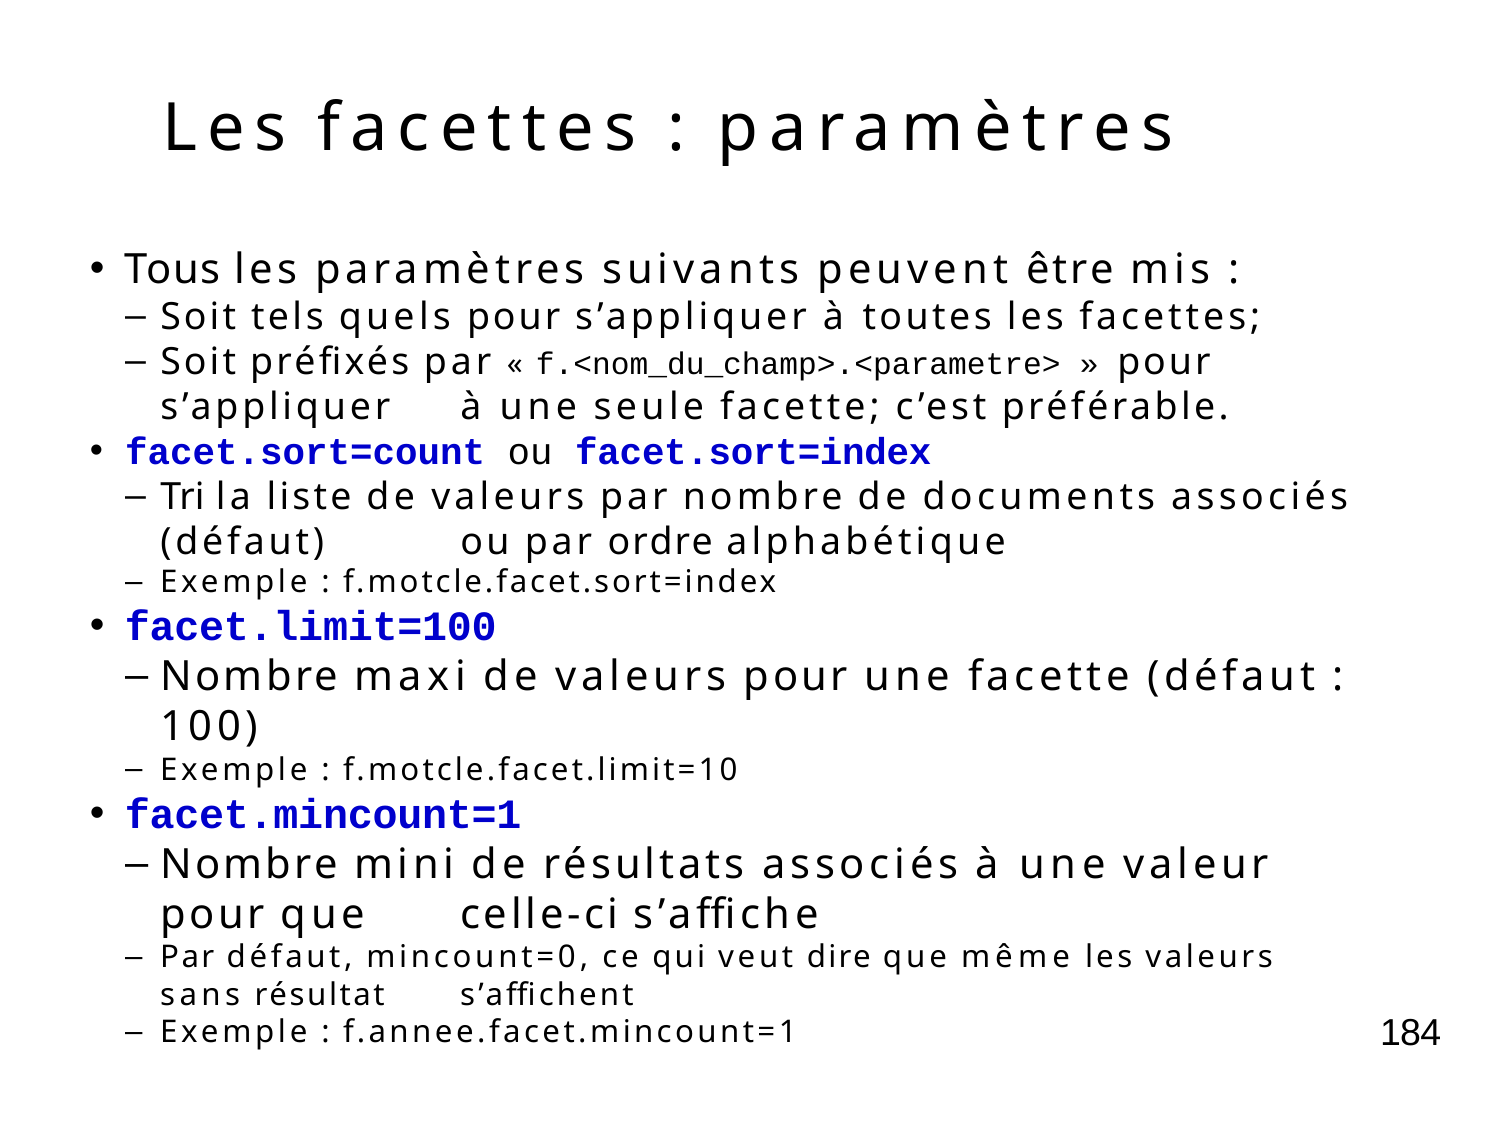

# Les facettes : paramètres
Tous les paramètres suivants peuvent être mis :
Soit tels quels pour s’appliquer à toutes les facettes;
Soit préfixés par « f.<nom_du_champ>.<parametre> » pour s’appliquer 	à une seule facette; c’est préférable.
facet.sort=count ou facet.sort=index
Tri la liste de valeurs par nombre de documents associés (défaut) 	ou par ordre alphabétique
Exemple : f.motcle.facet.sort=index
facet.limit=100
Nombre maxi de valeurs pour une facette (défaut : 100)
Exemple : f.motcle.facet.limit=10
facet.mincount=1
Nombre mini de résultats associés à une valeur pour que 	celle-ci s’affiche
Par défaut, mincount=0, ce qui veut dire que même les valeurs sans résultat 	s’affichent
Exemple : f.annee.facet.mincount=1
184